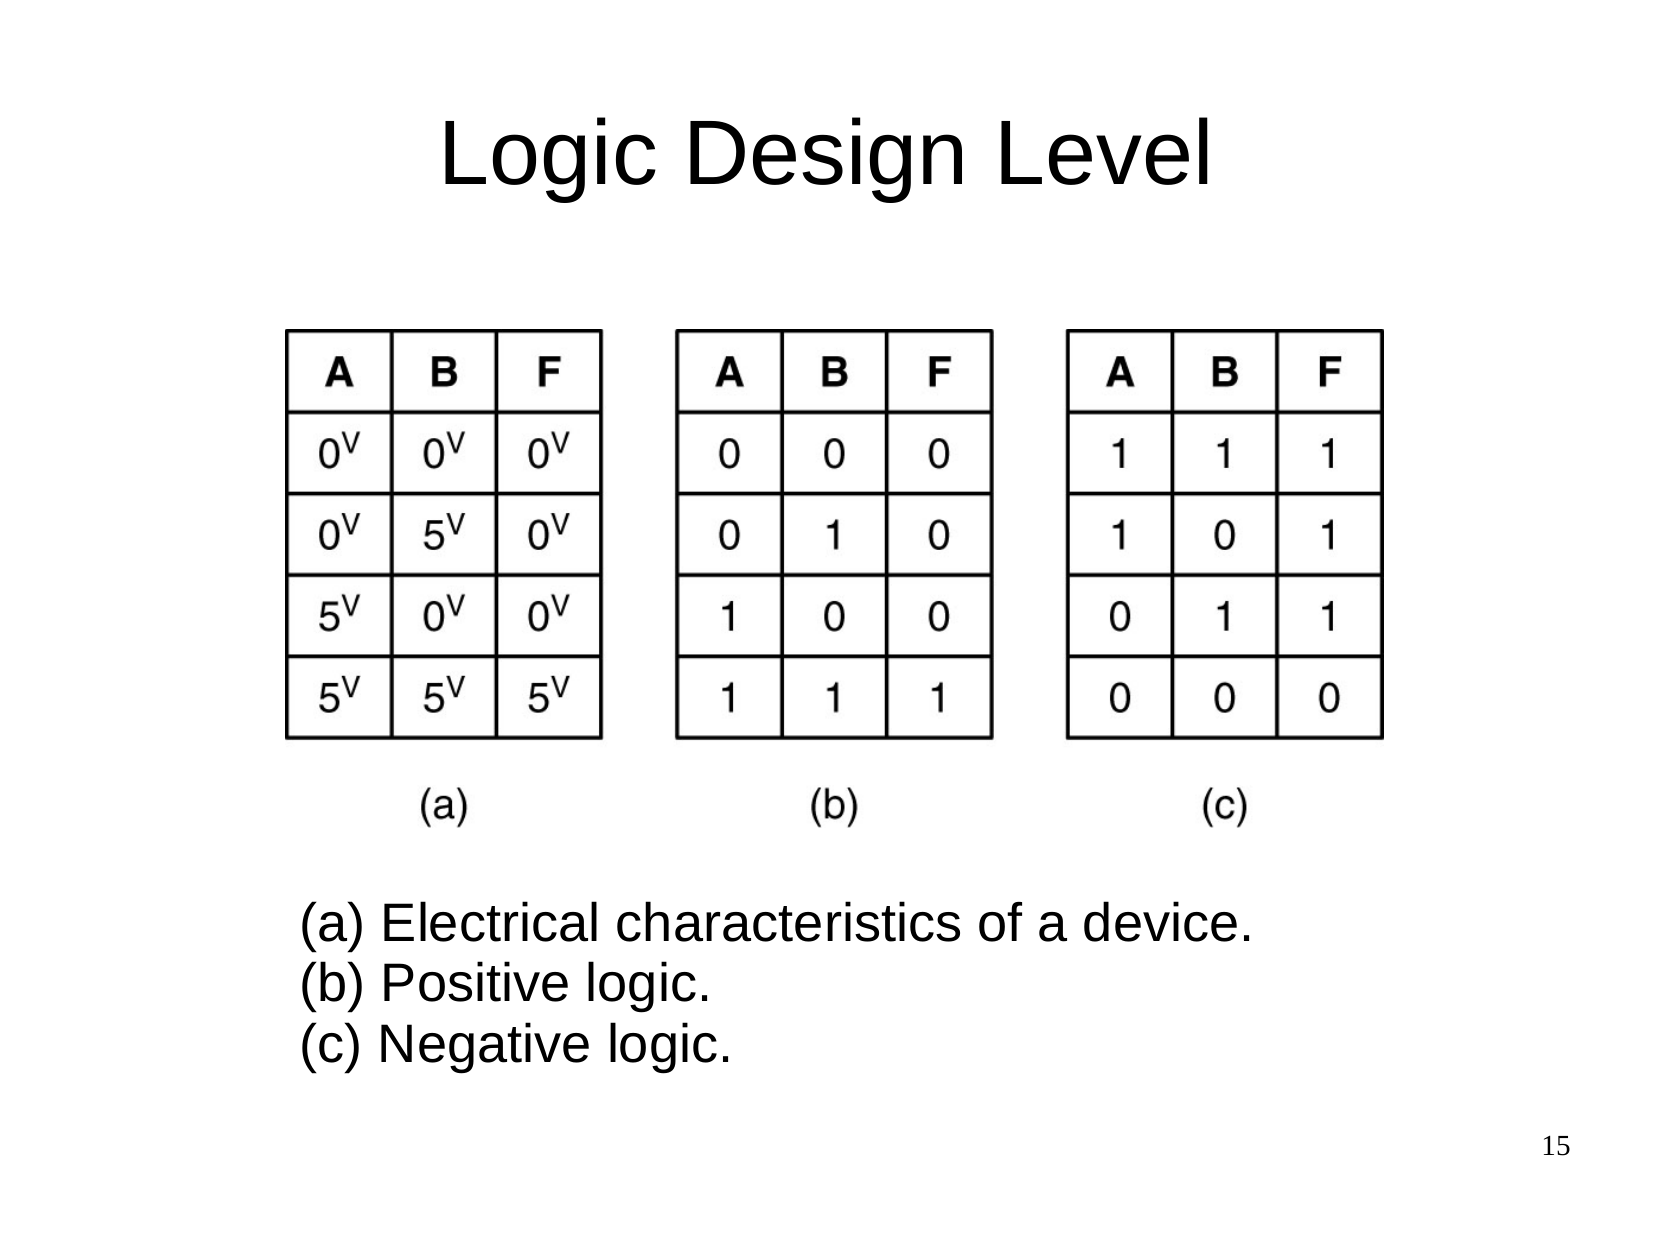

# Logic Design Level
(a) Electrical characteristics of a device.
(b) Positive logic.
(c) Negative logic.
15